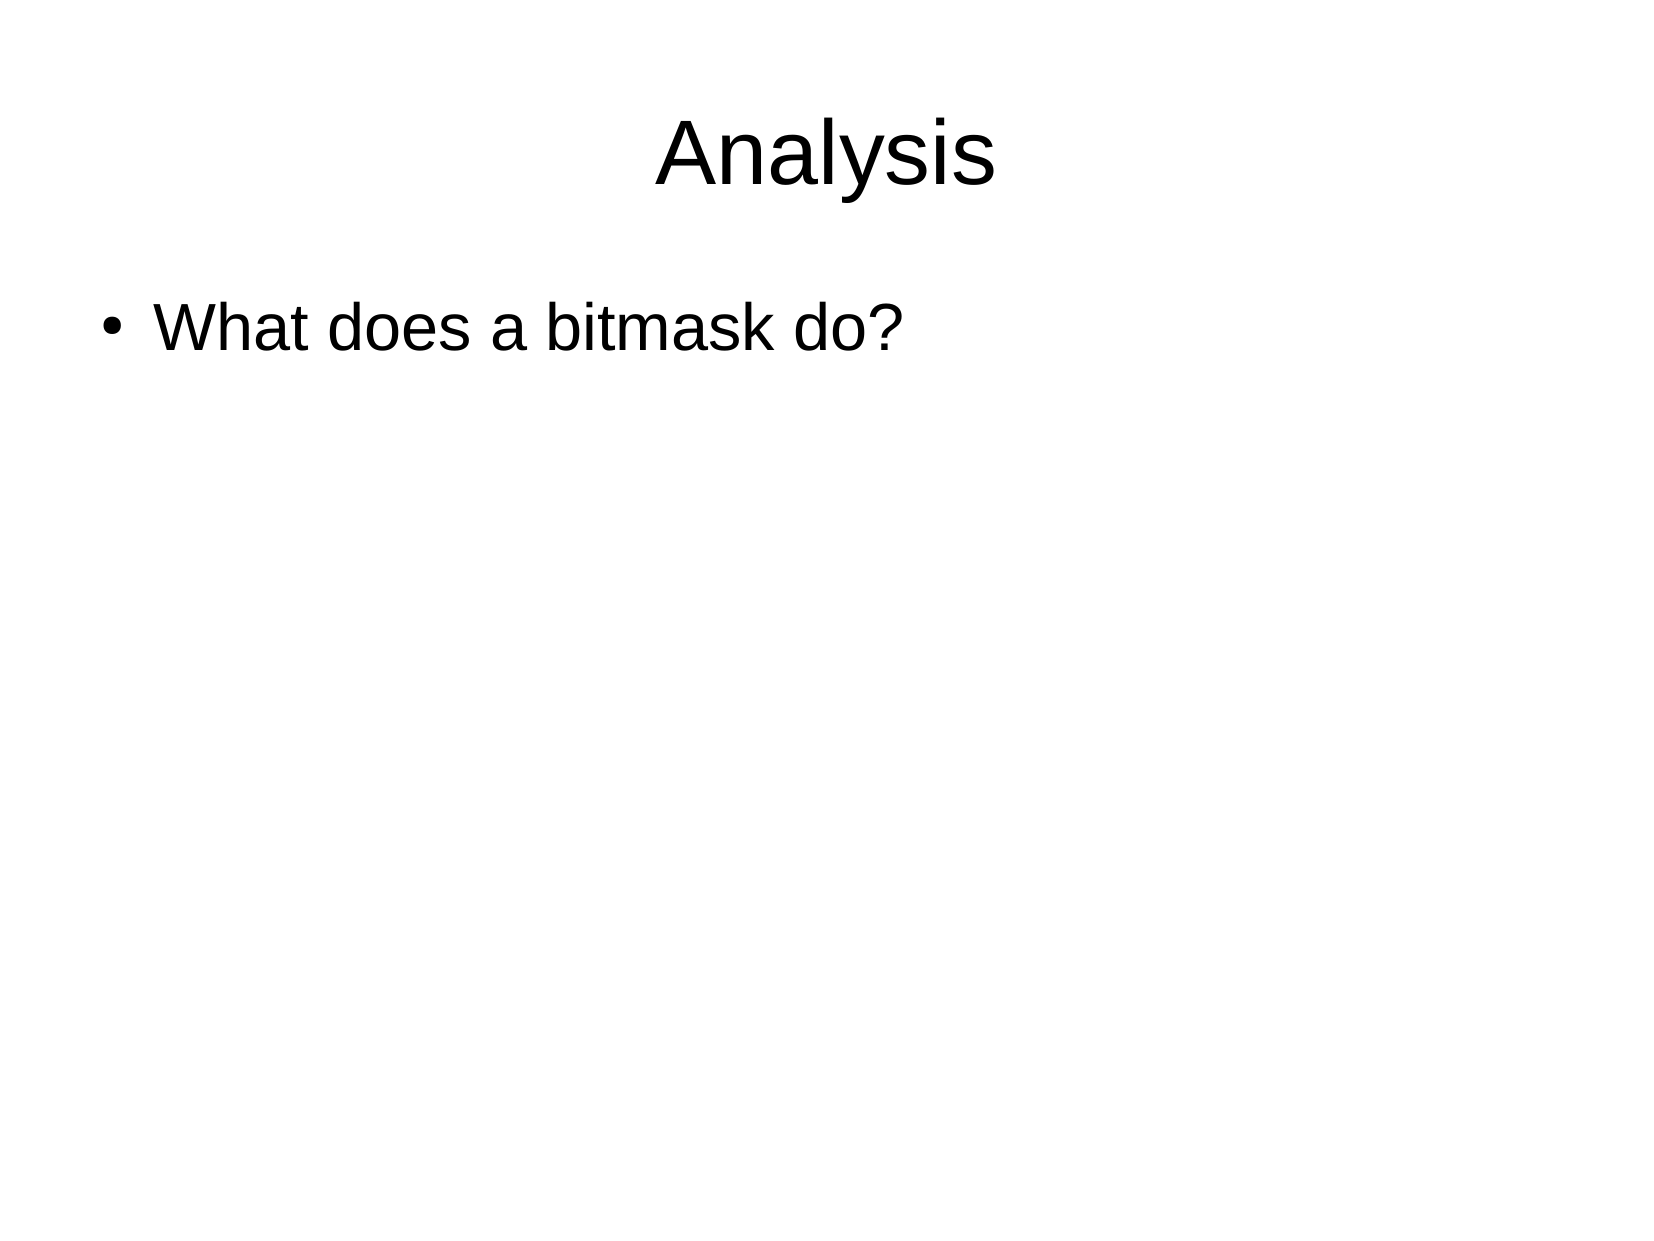

# Analysis
What does a bitmask do?